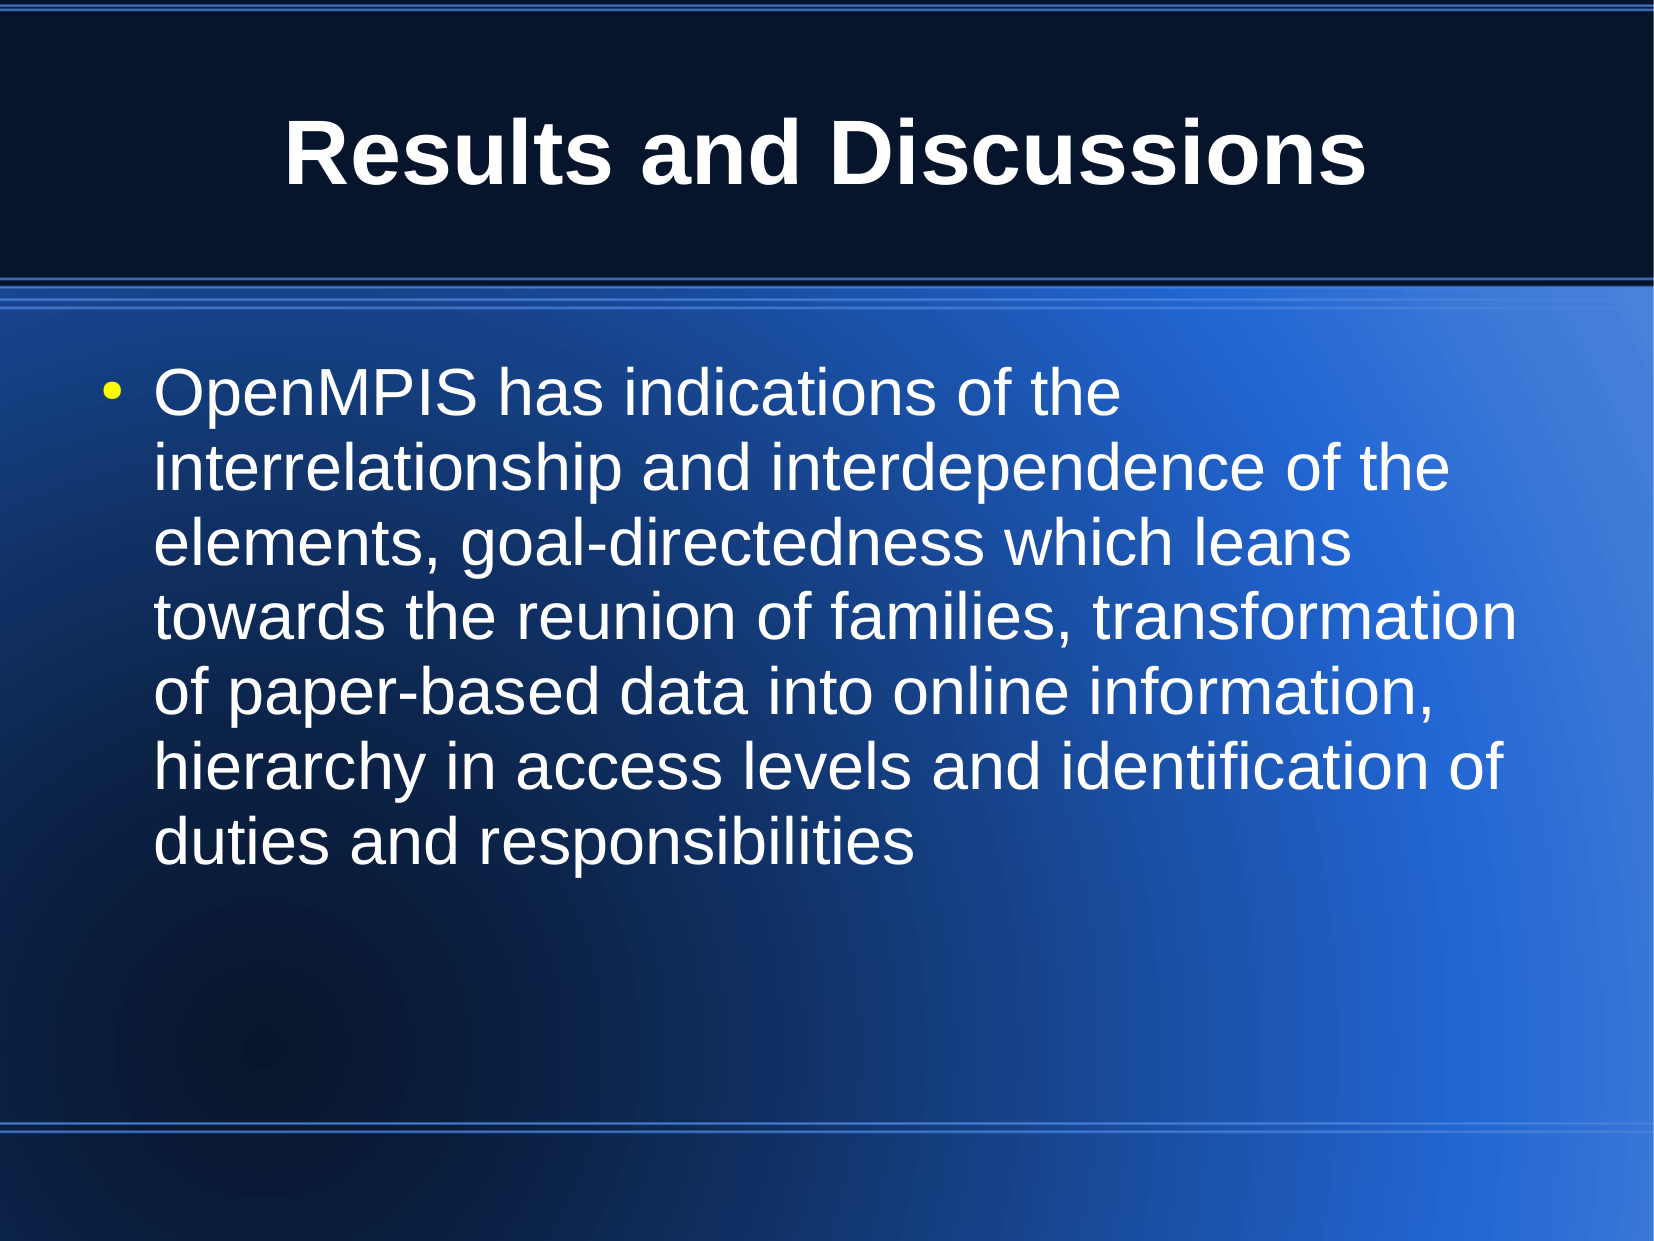

# Results and Discussions
OpenMPIS has indications of the interrelationship and interdependence of the elements, goal-directedness which leans towards the reunion of families, transformation of paper-based data into online information, hierarchy in access levels and identification of duties and responsibilities